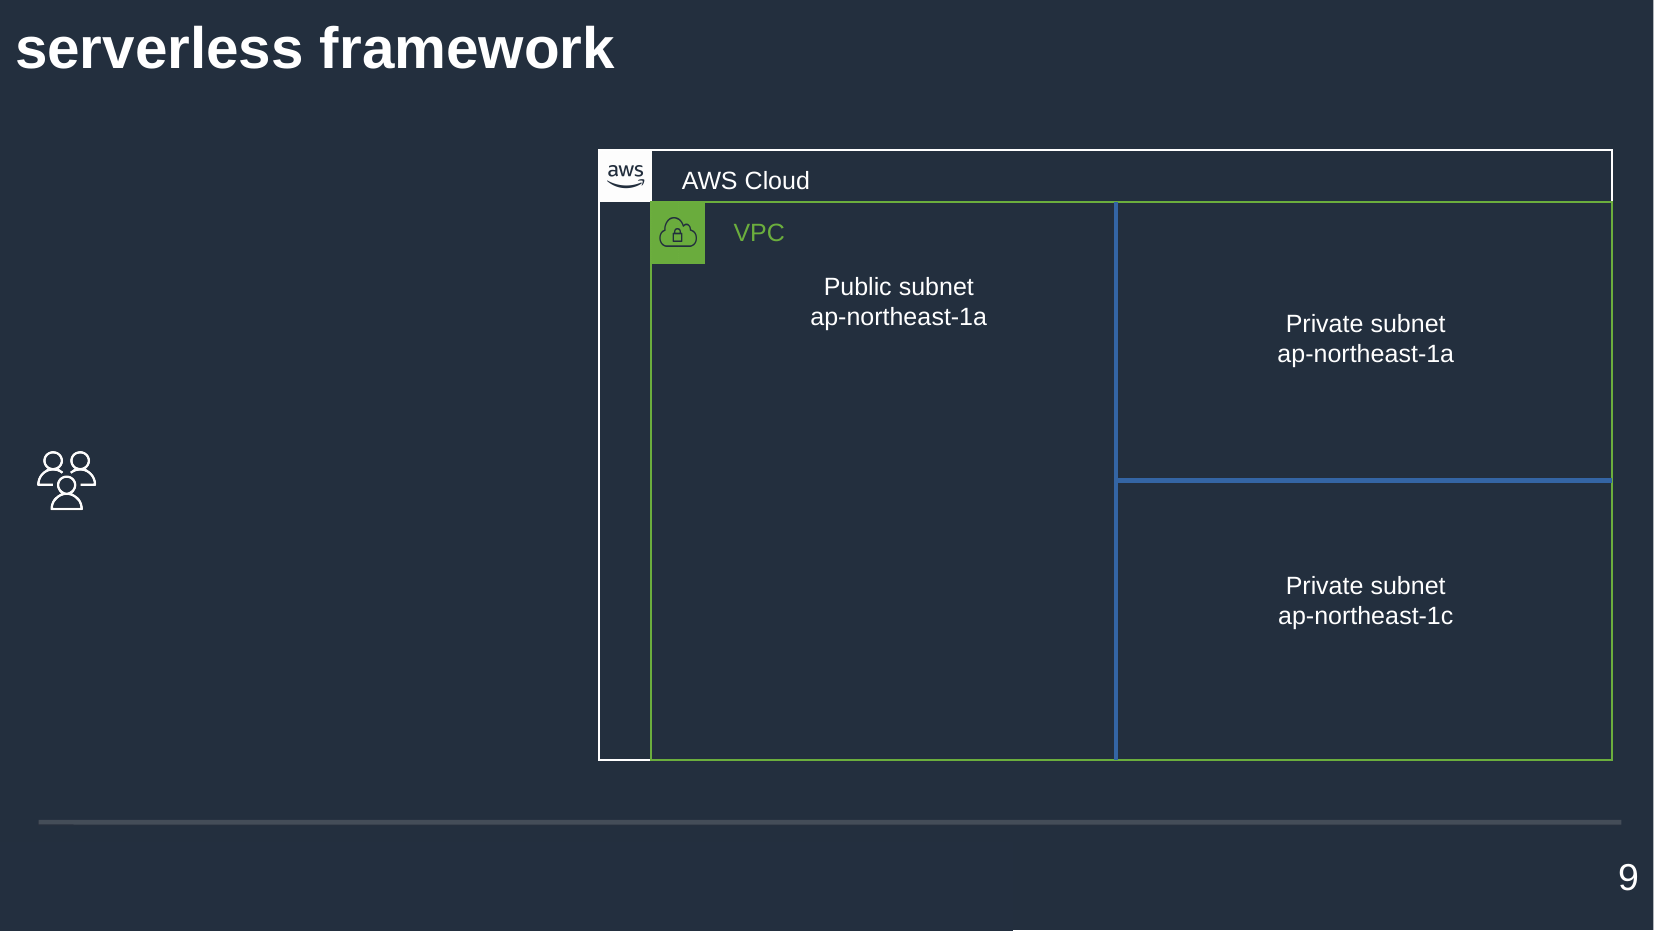

# serverless framework
AWS Cloud
VPC
Public subnet
ap-northeast-1a
Private subnet
ap-northeast-1a
Private subnet
ap-northeast-1c